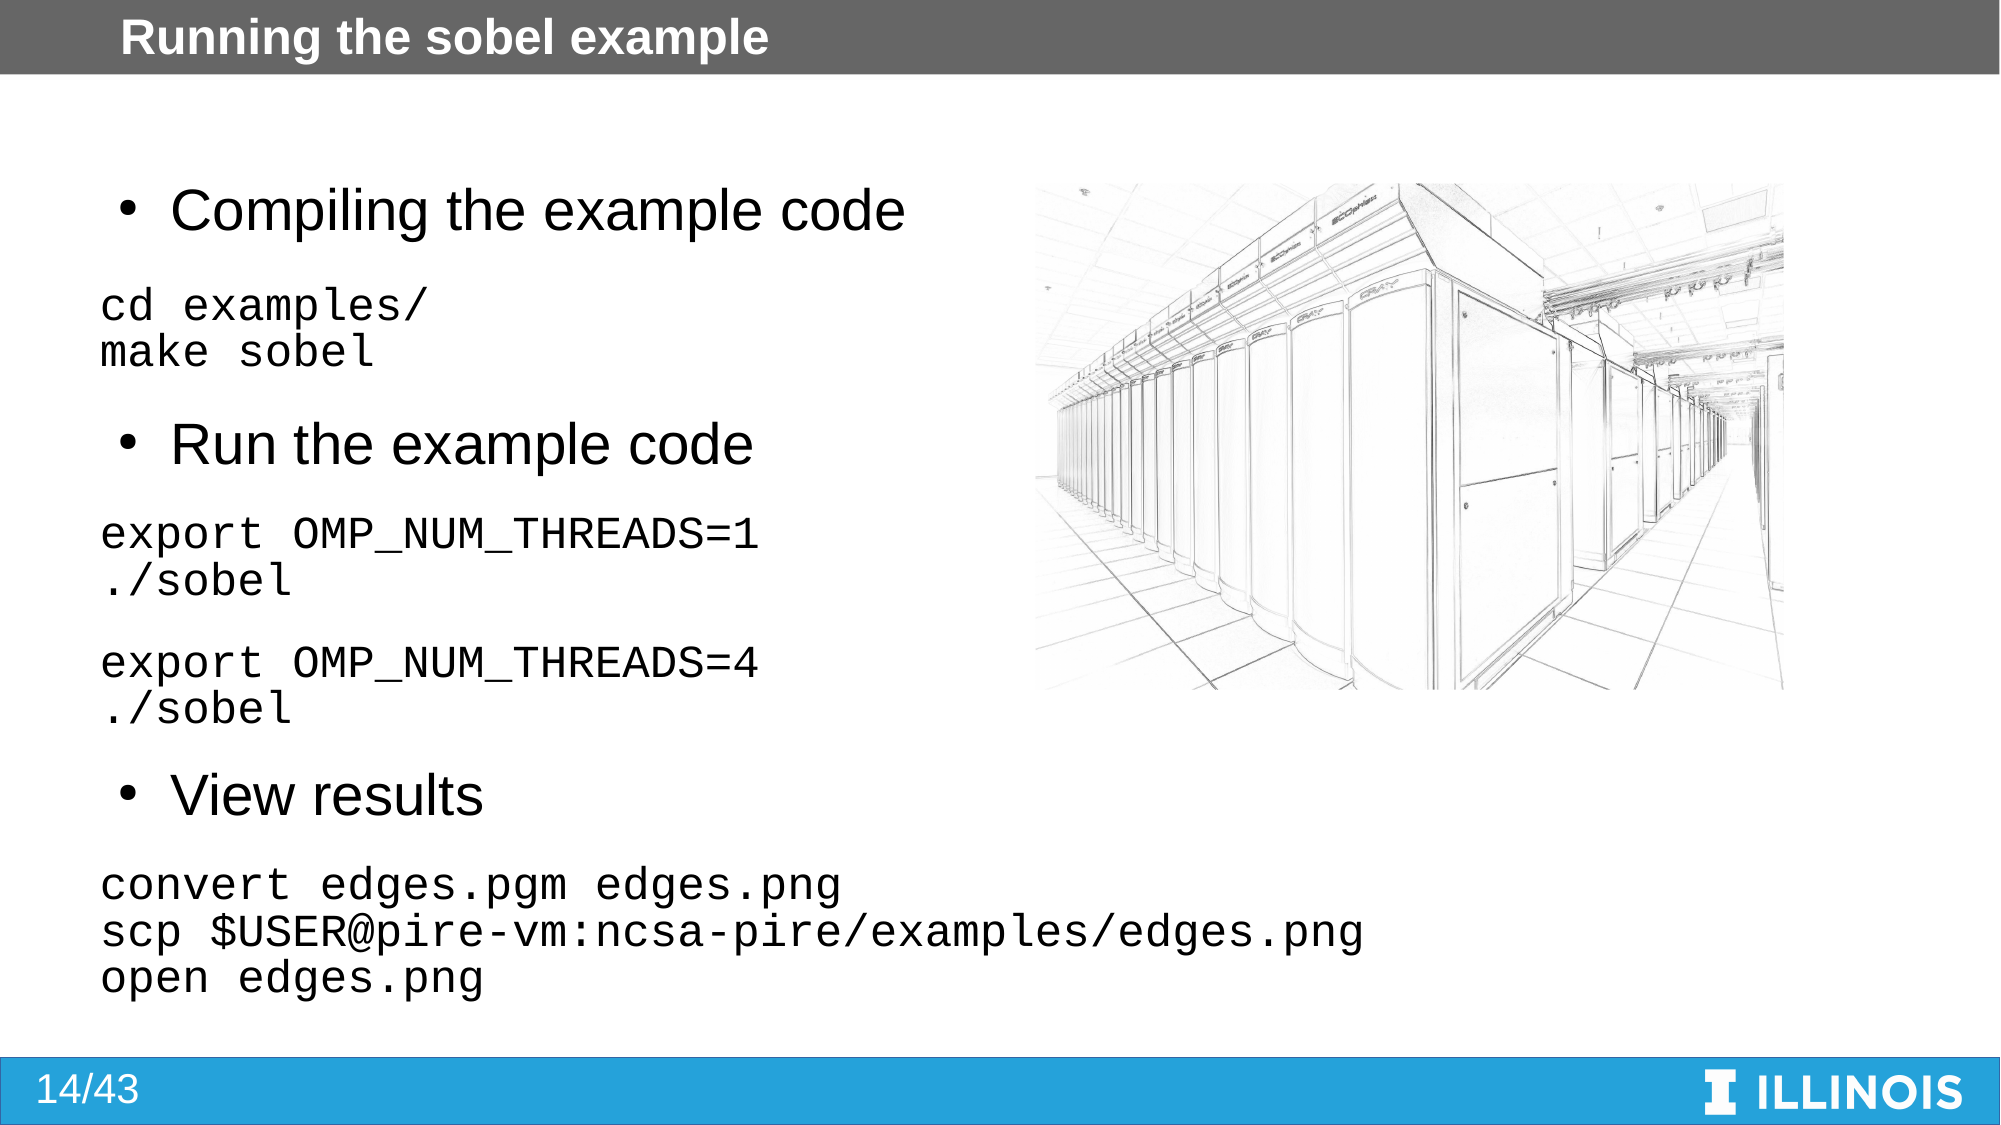

# Running the sobel example
Compiling the example code
cd examples/
make sobel
Run the example code
export OMP_NUM_THREADS=1
./sobel
export OMP_NUM_THREADS=4
./sobel
View results
convert edges.pgm edges.png
scp $USER@pire-vm:ncsa-pire/examples/edges.png
open edges.png